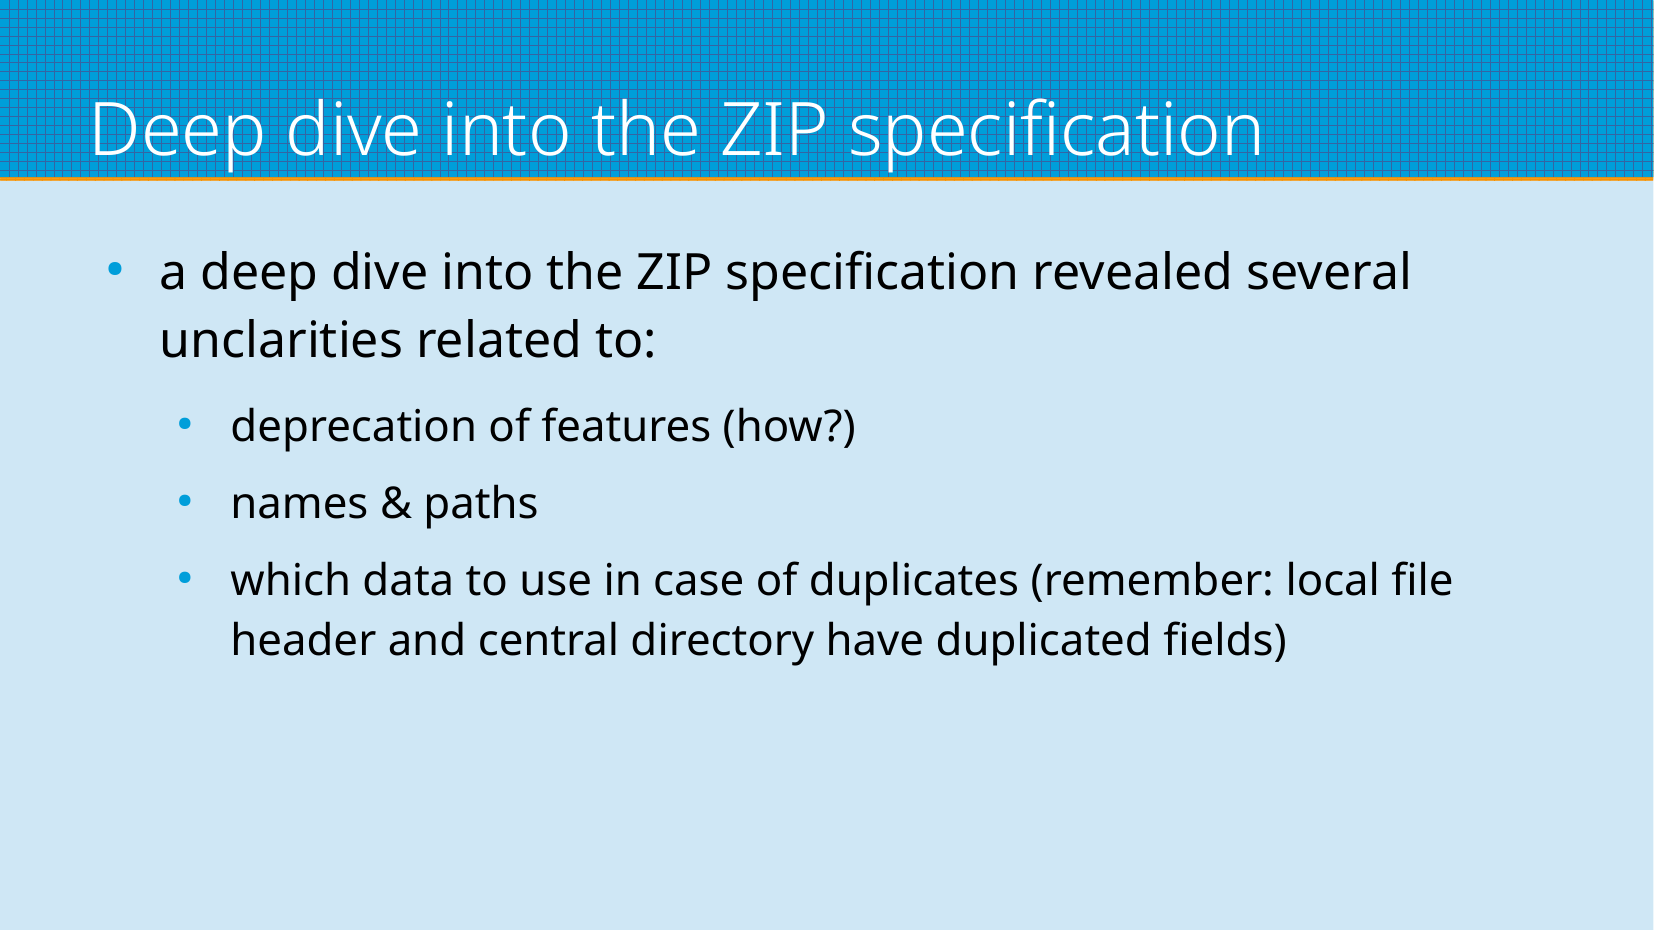

# Deep dive into the ZIP specification
a deep dive into the ZIP specification revealed several unclarities related to:
deprecation of features (how?)
names & paths
which data to use in case of duplicates (remember: local file header and central directory have duplicated fields)